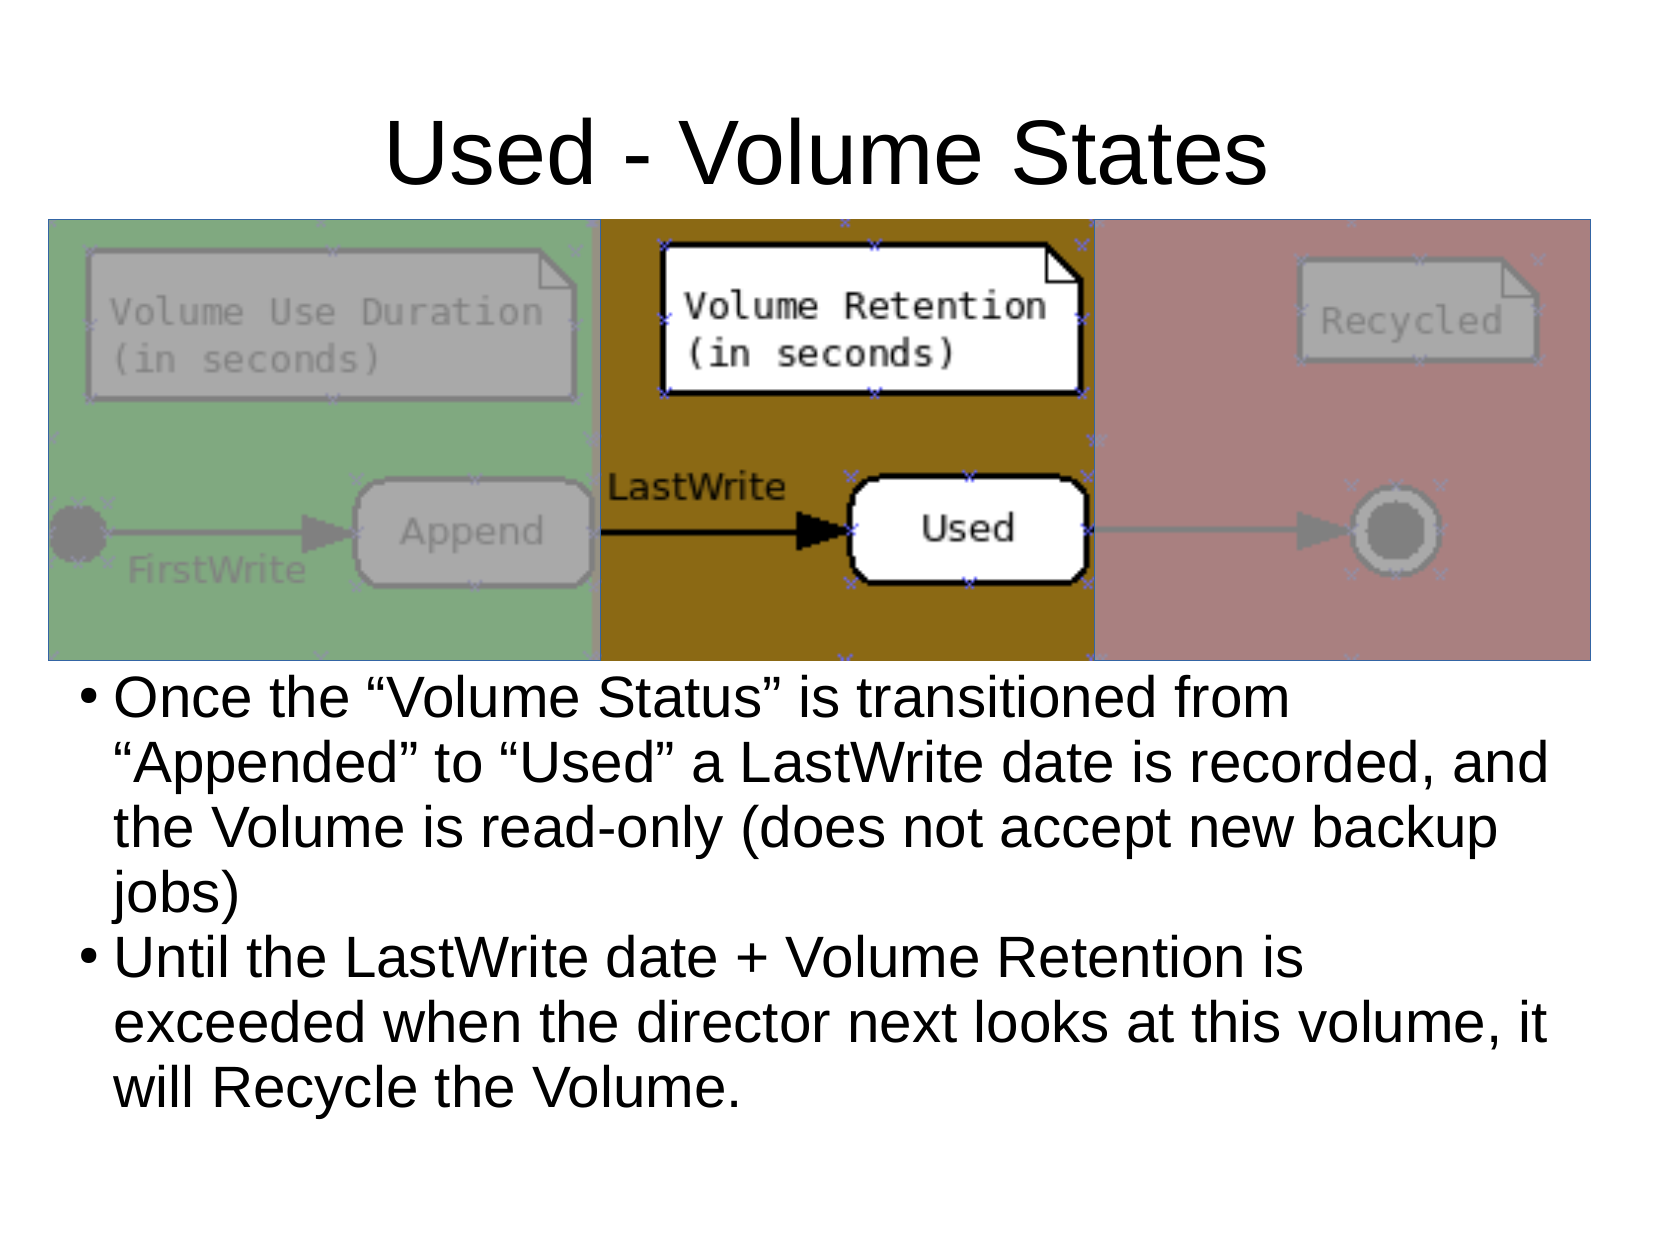

# Used - Volume States
Once the “Volume Status” is transitioned from “Appended” to “Used” a LastWrite date is recorded, and the Volume is read-only (does not accept new backup jobs)
Until the LastWrite date + Volume Retention is exceeded when the director next looks at this volume, it will Recycle the Volume.